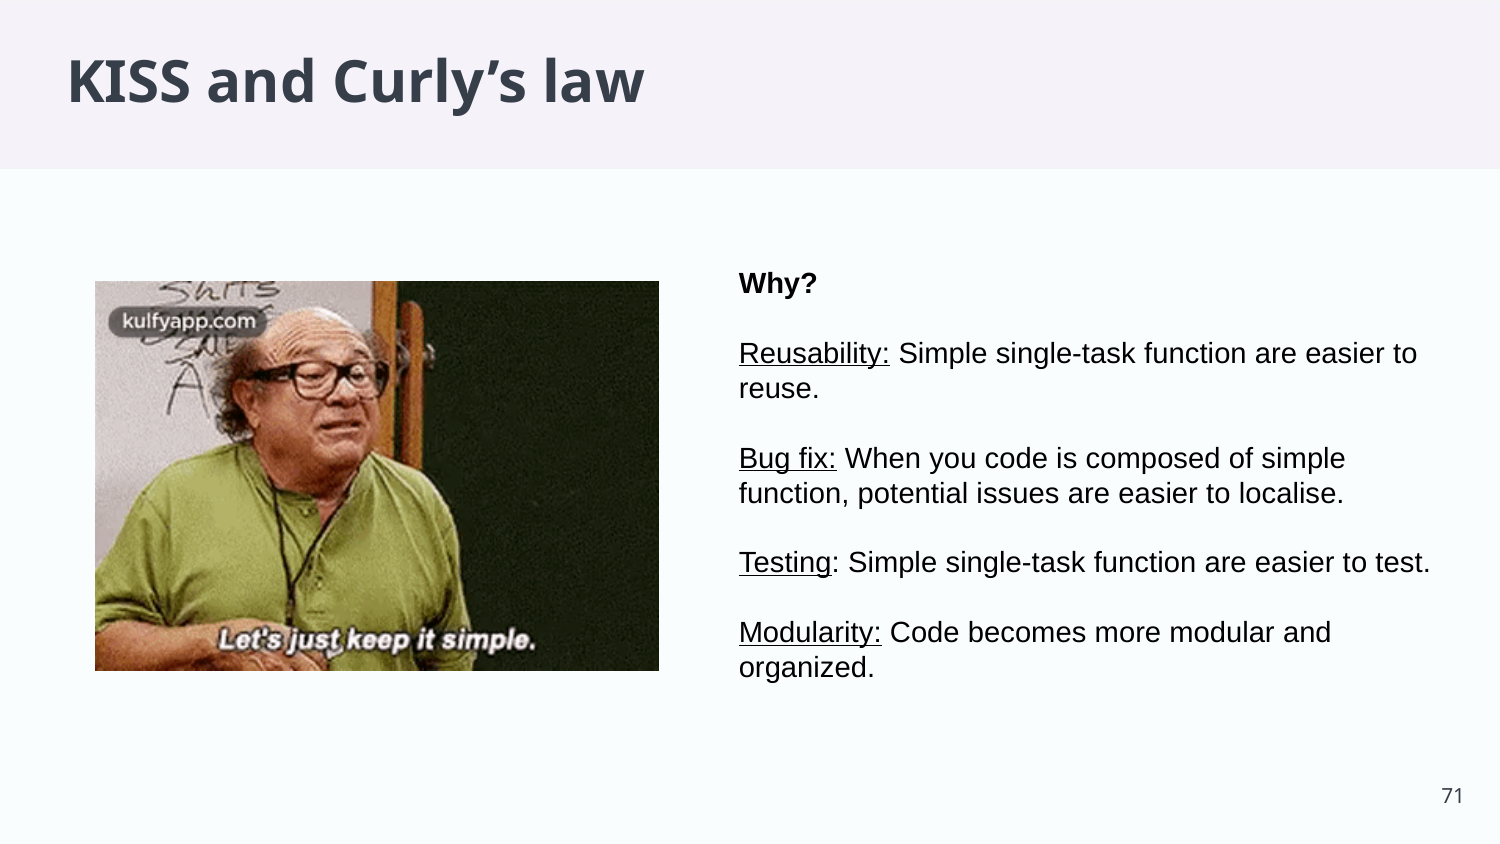

# KISS and Curly’s law
Why?
Reusability: Simple single-task function are easier to reuse.
Bug fix: When you code is composed of simple function, potential issues are easier to localise.
Testing: Simple single-task function are easier to test.
Modularity: Code becomes more modular and organized.